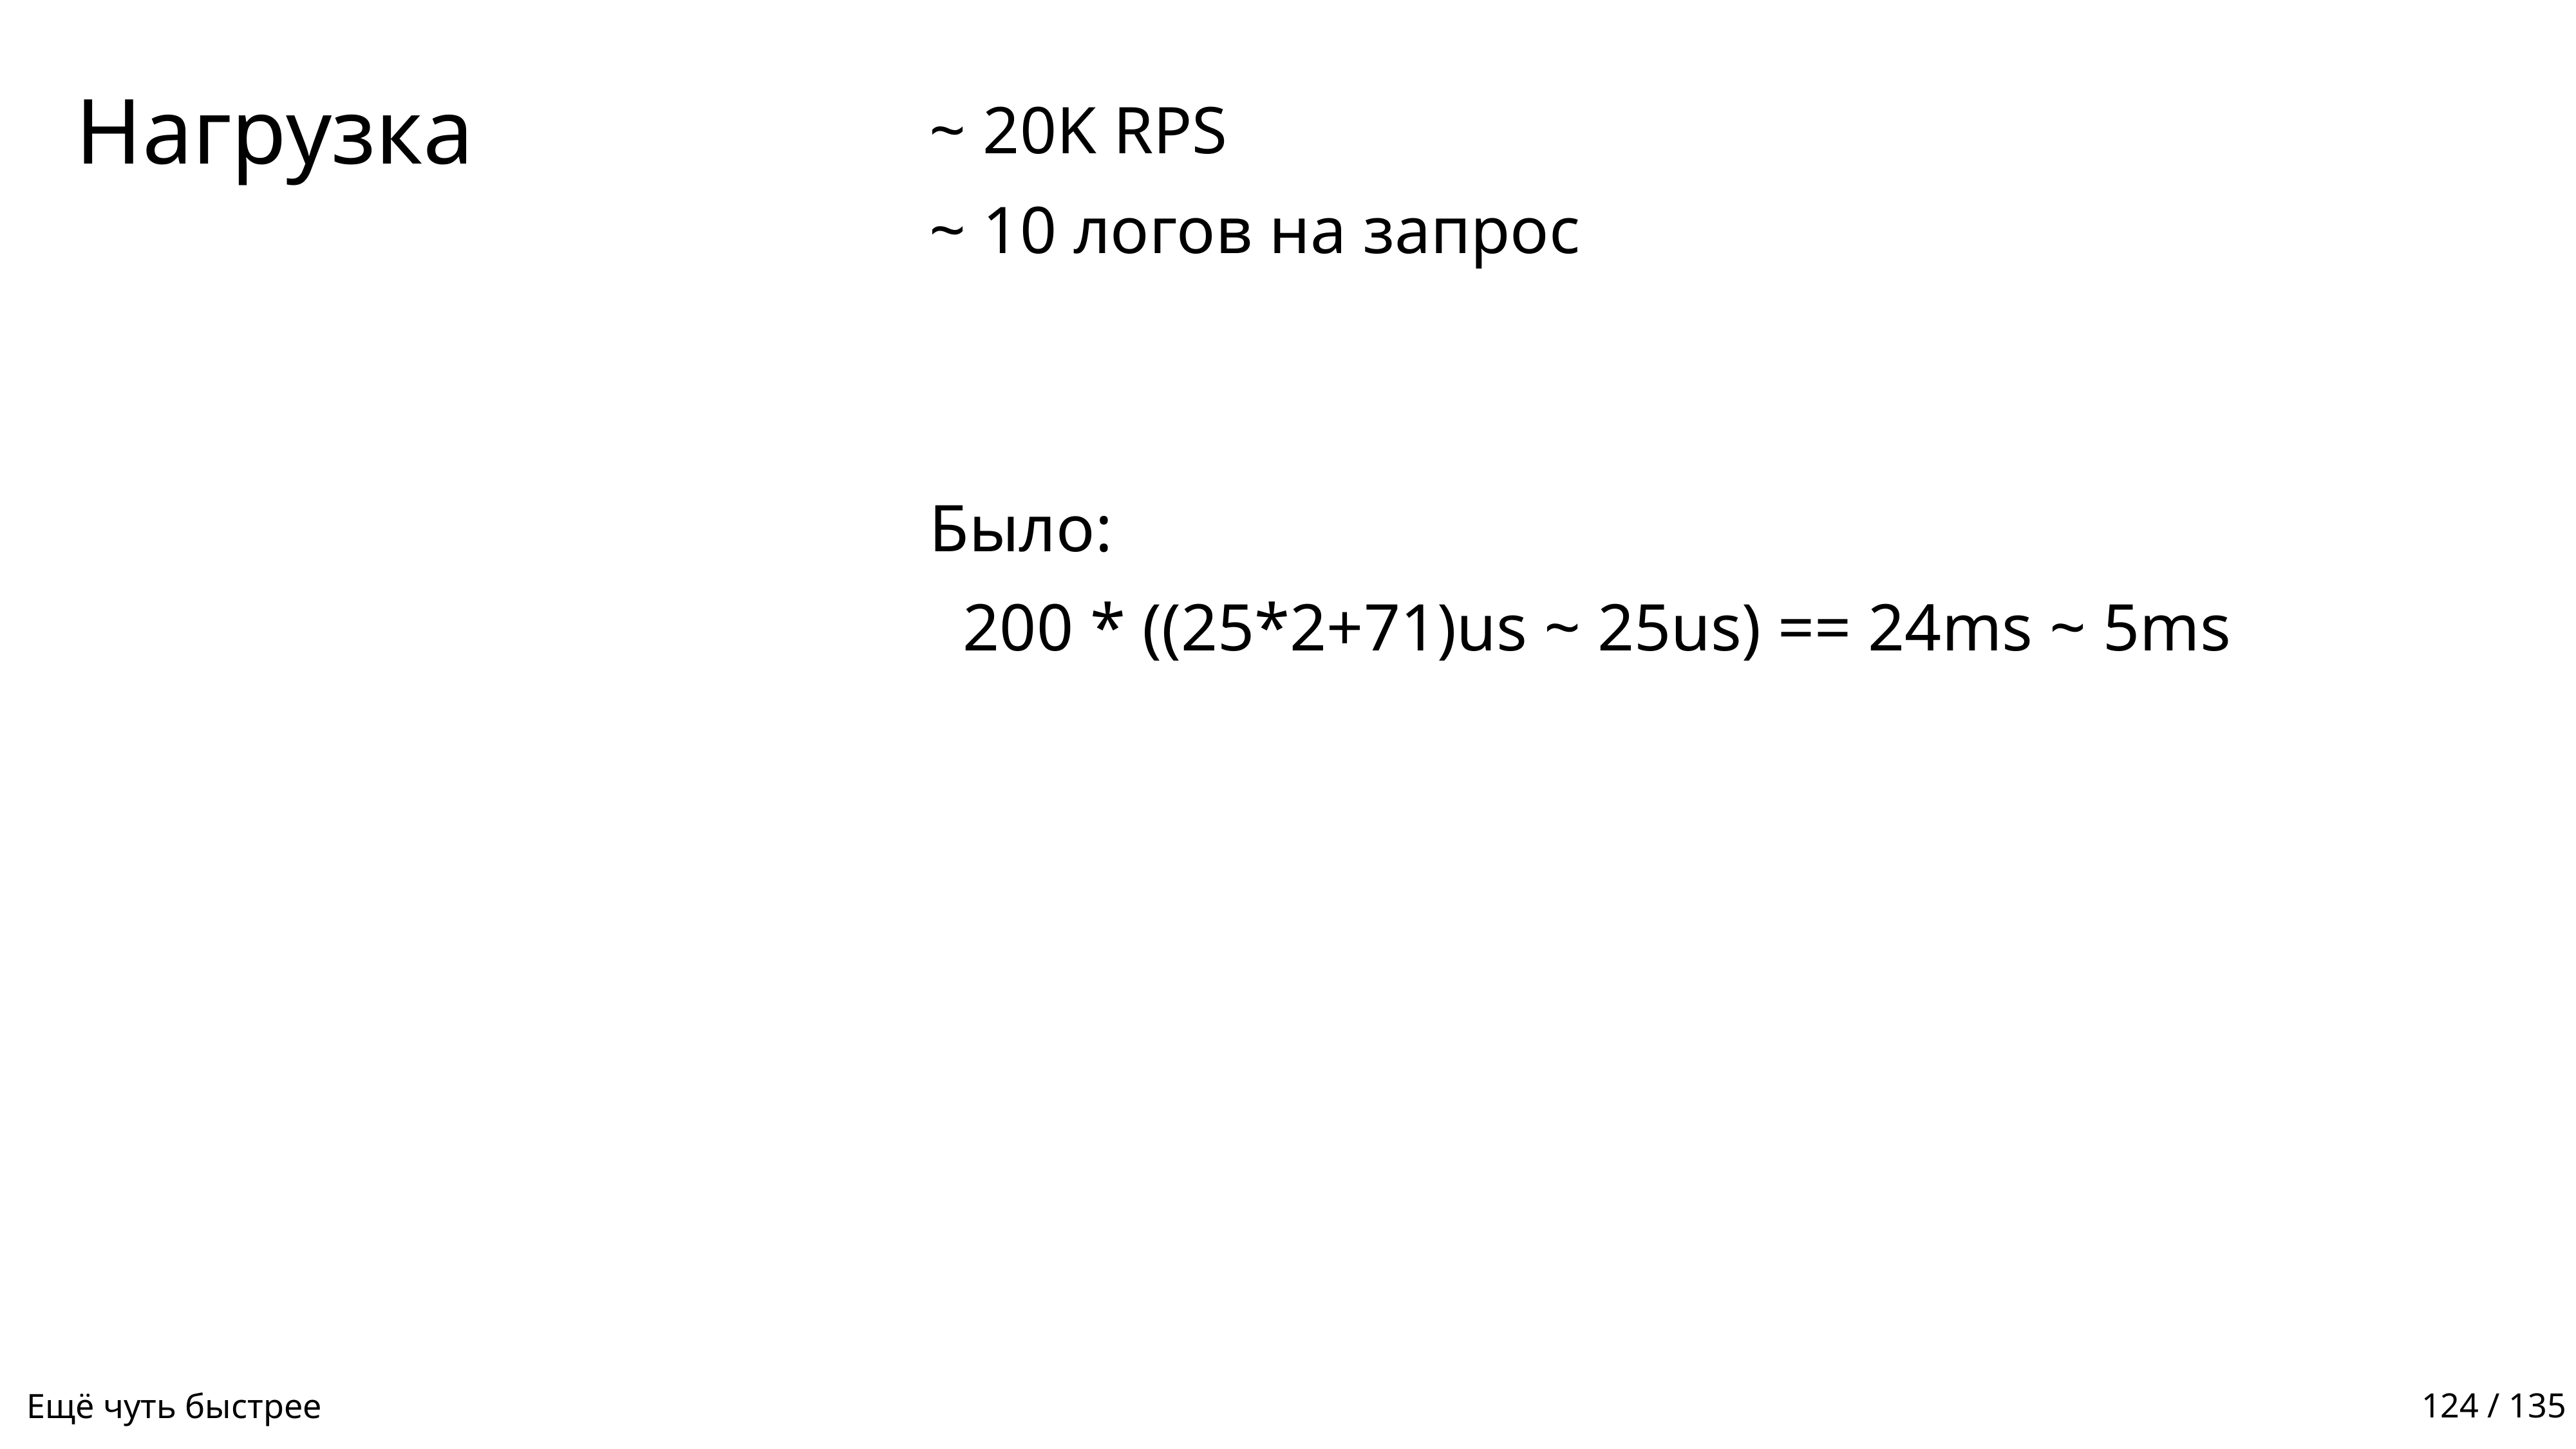

# Нагрузка
~ 20K RPS
~ 10 логов на запрос
Было:
 200 * ((25*2+71)us ~ 25us) == 24ms ~ 5ms
Ещё чуть быстрее